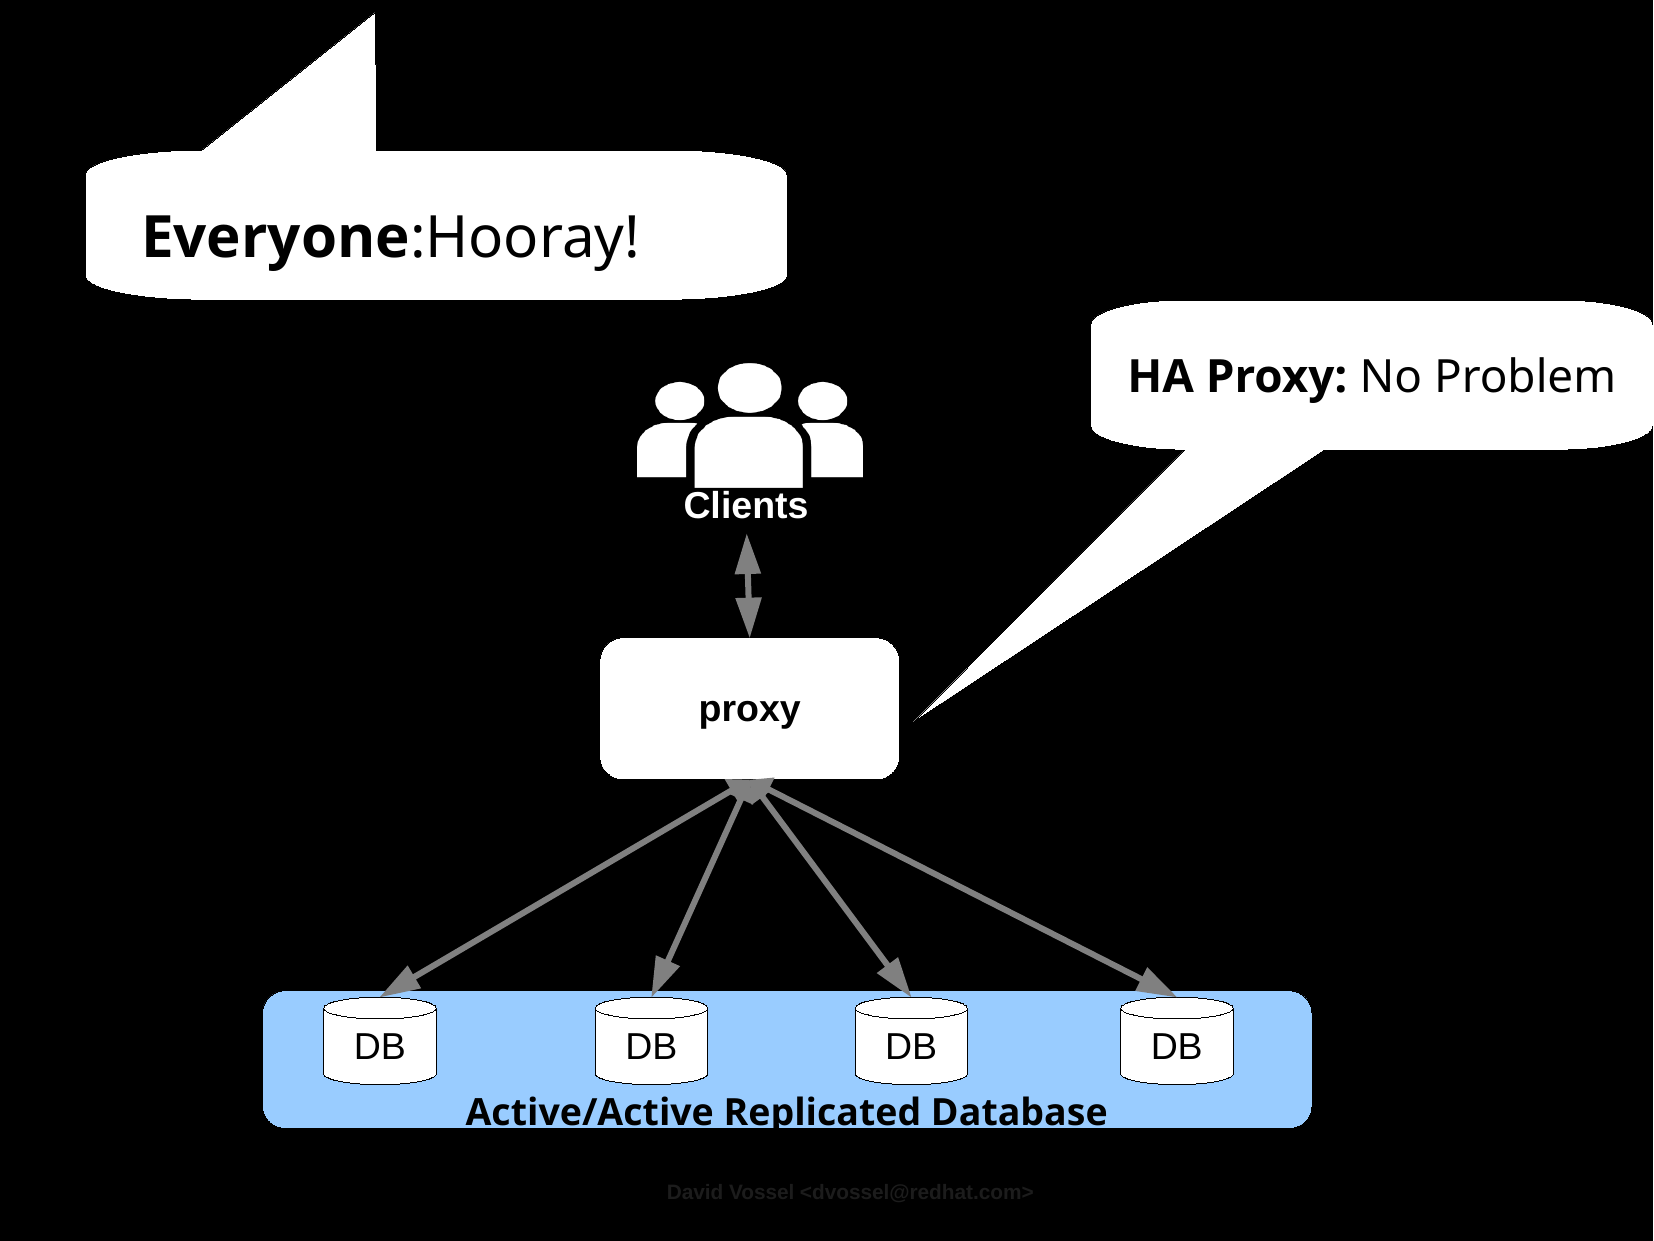

Everyone:Hooray!
HA Proxy: No Problem
Clients
proxy
Active/Active Replicated Database
DB
DB
DB
DB